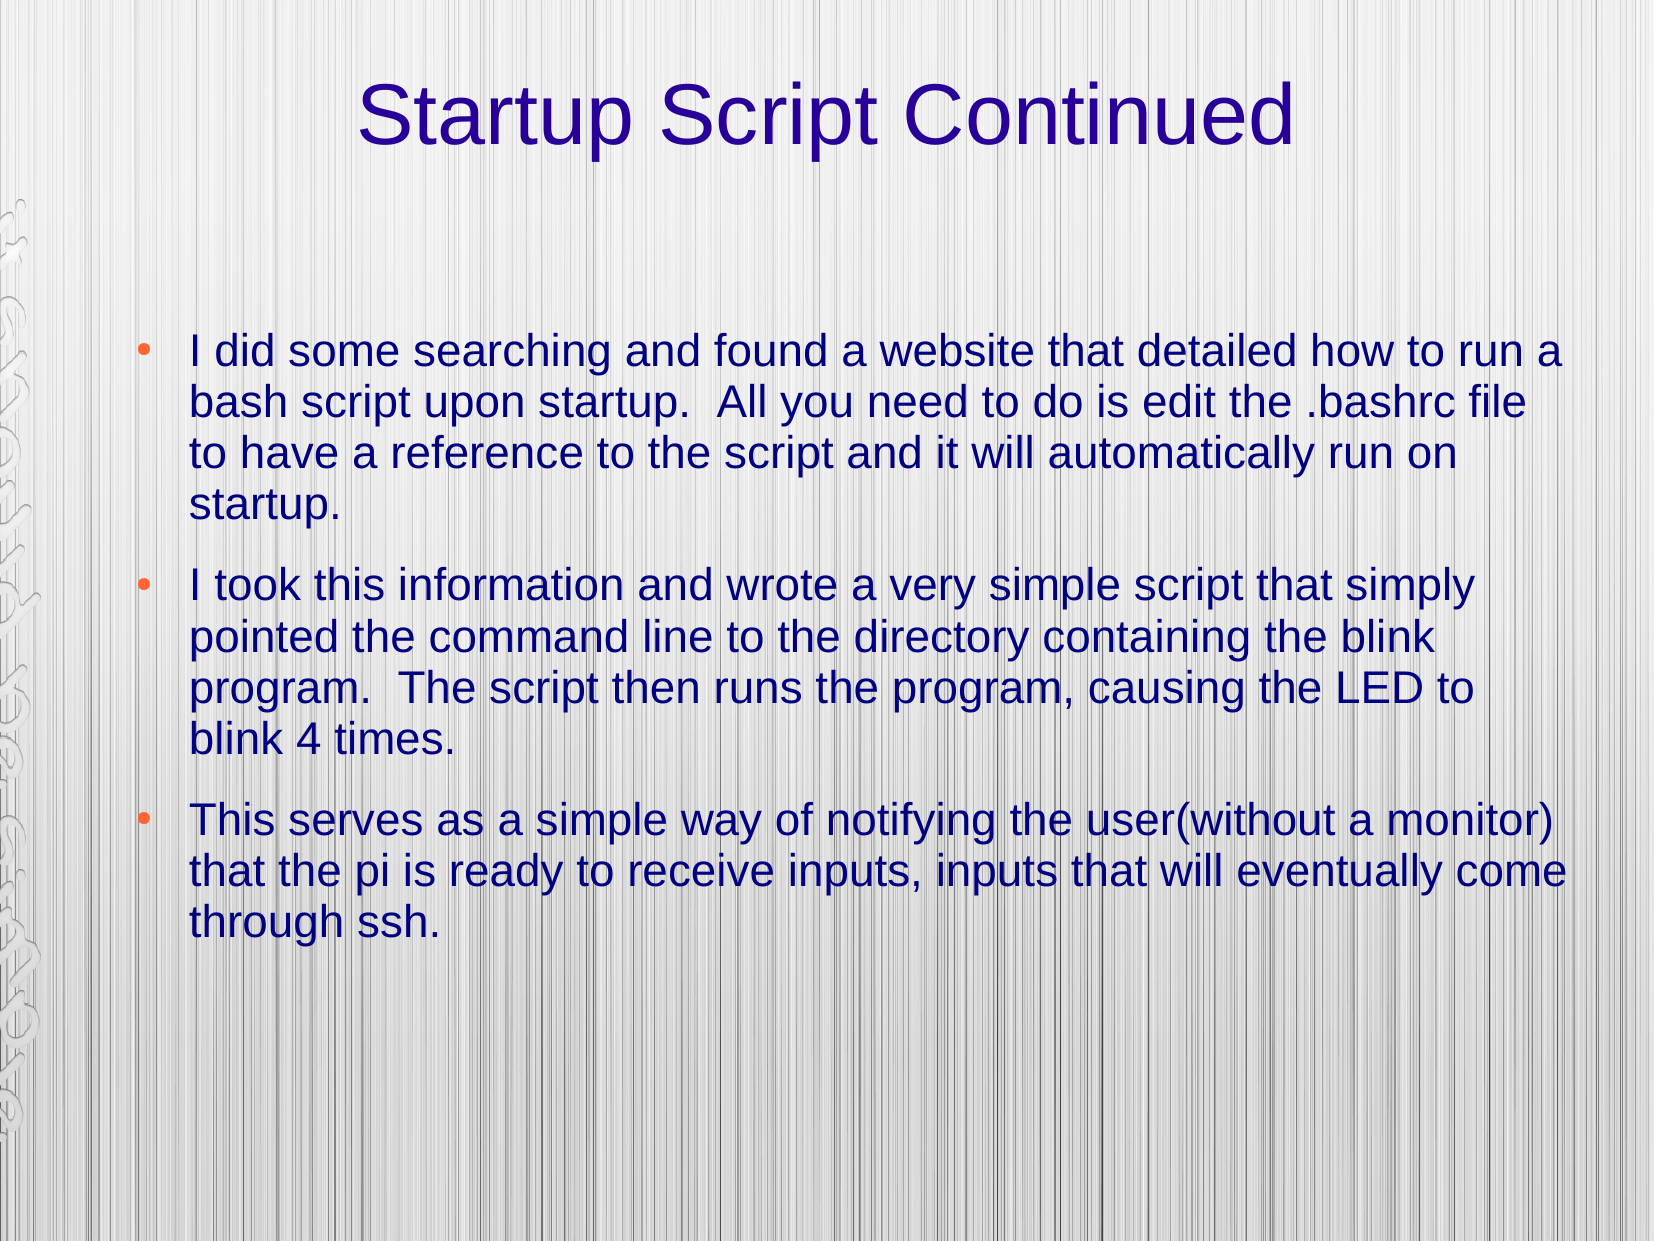

# Startup Script Continued
I did some searching and found a website that detailed how to run a bash script upon startup. All you need to do is edit the .bashrc file to have a reference to the script and it will automatically run on startup.
I took this information and wrote a very simple script that simply pointed the command line to the directory containing the blink program. The script then runs the program, causing the LED to blink 4 times.
This serves as a simple way of notifying the user(without a monitor) that the pi is ready to receive inputs, inputs that will eventually come through ssh.